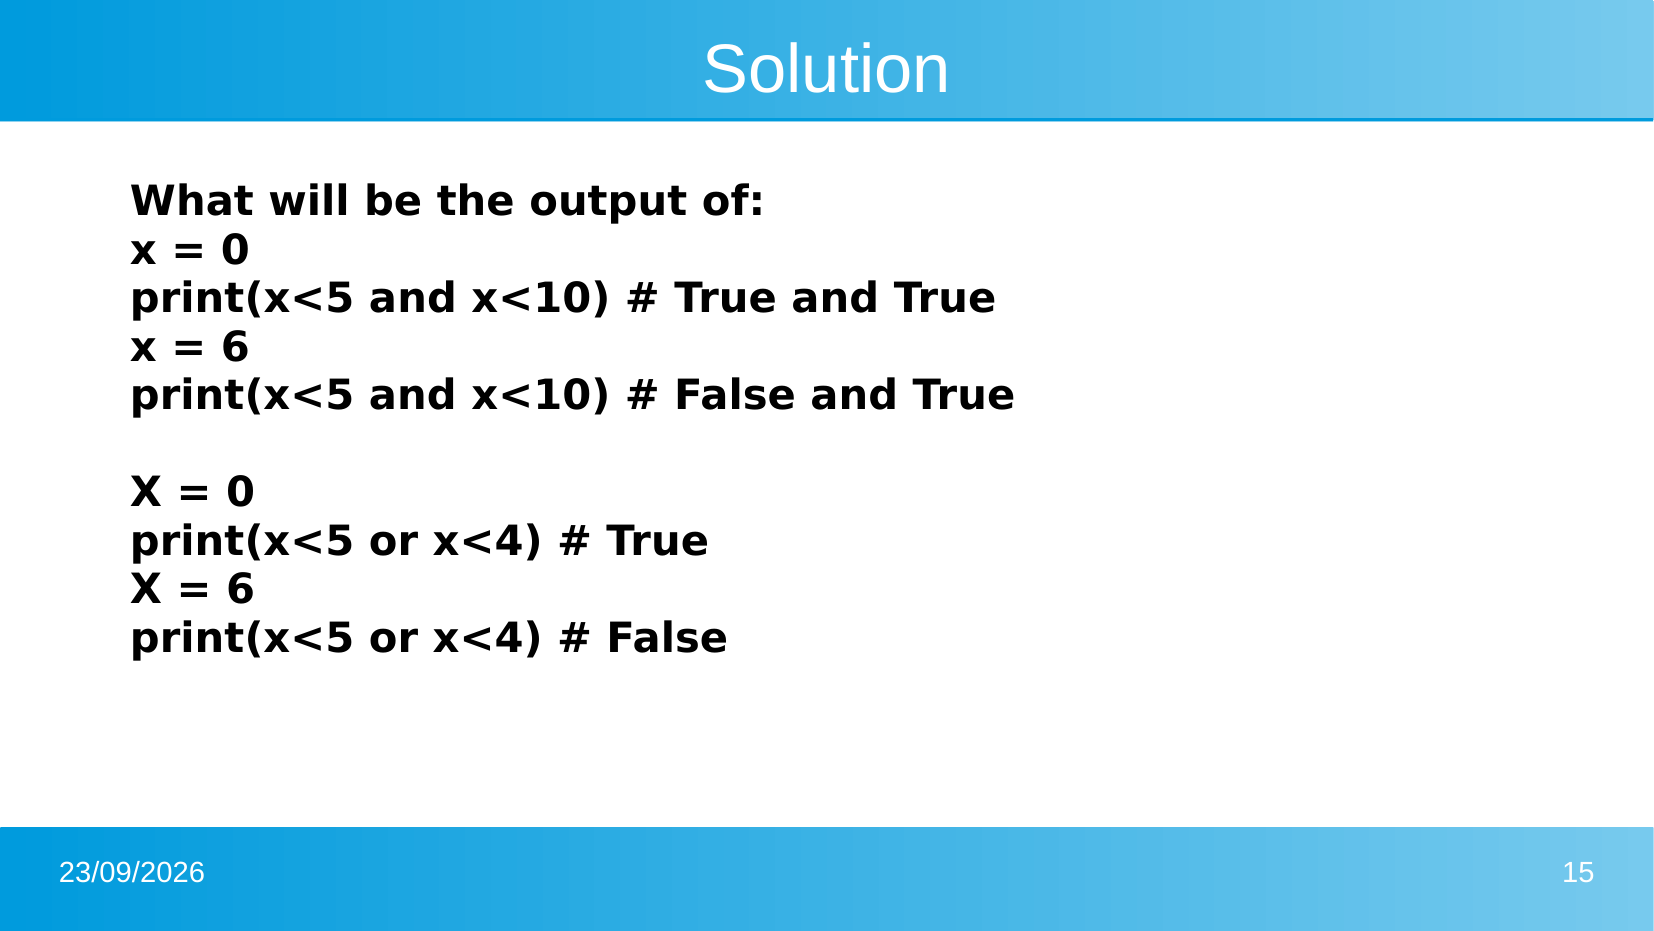

# Solution
What will be the output of:
x = 0
print(x<5 and x<10) # True and True
x = 6
print(x<5 and x<10) # False and True
X = 0
print(x<5 or x<4) # True
X = 6
print(x<5 or x<4) # False
15